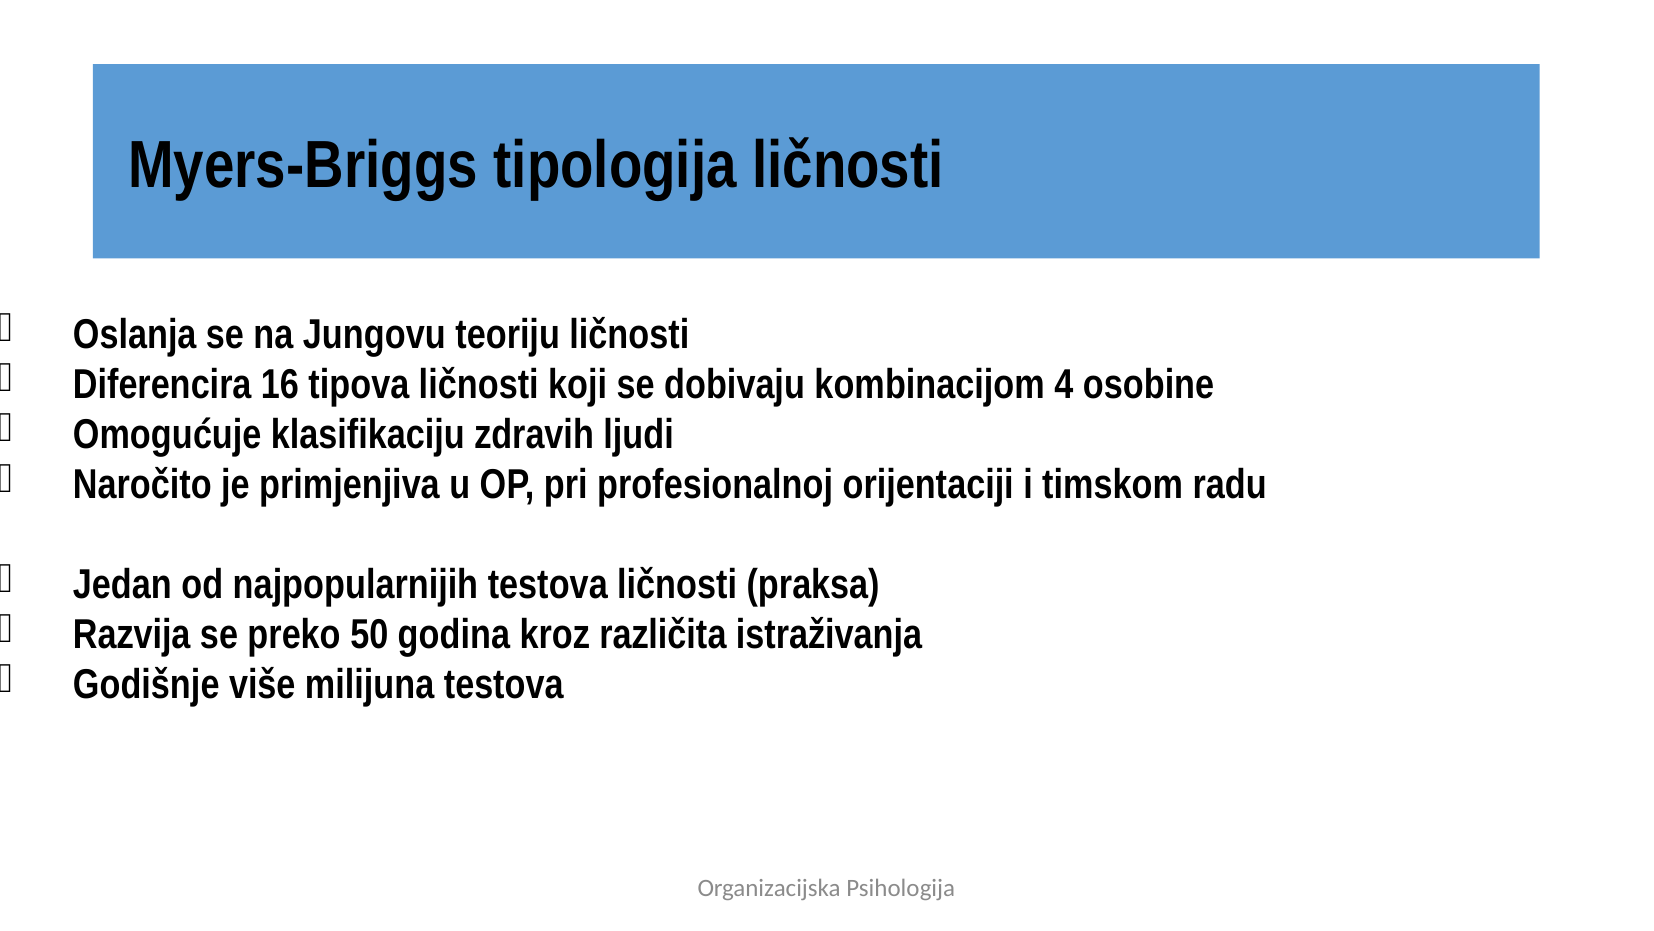

#
Myers-Briggs tipologija ličnosti
Oslanja se na Jungovu teoriju ličnosti
Diferencira 16 tipova ličnosti koji se dobivaju kombinacijom 4 osobine
Omogućuje klasifikaciju zdravih ljudi
Naročito je primjenjiva u OP, pri profesionalnoj orijentaciji i timskom radu
Jedan od najpopularnijih testova ličnosti (praksa)
Razvija se preko 50 godina kroz različita istraživanja
Godišnje više milijuna testova
Organizacijska Psihologija